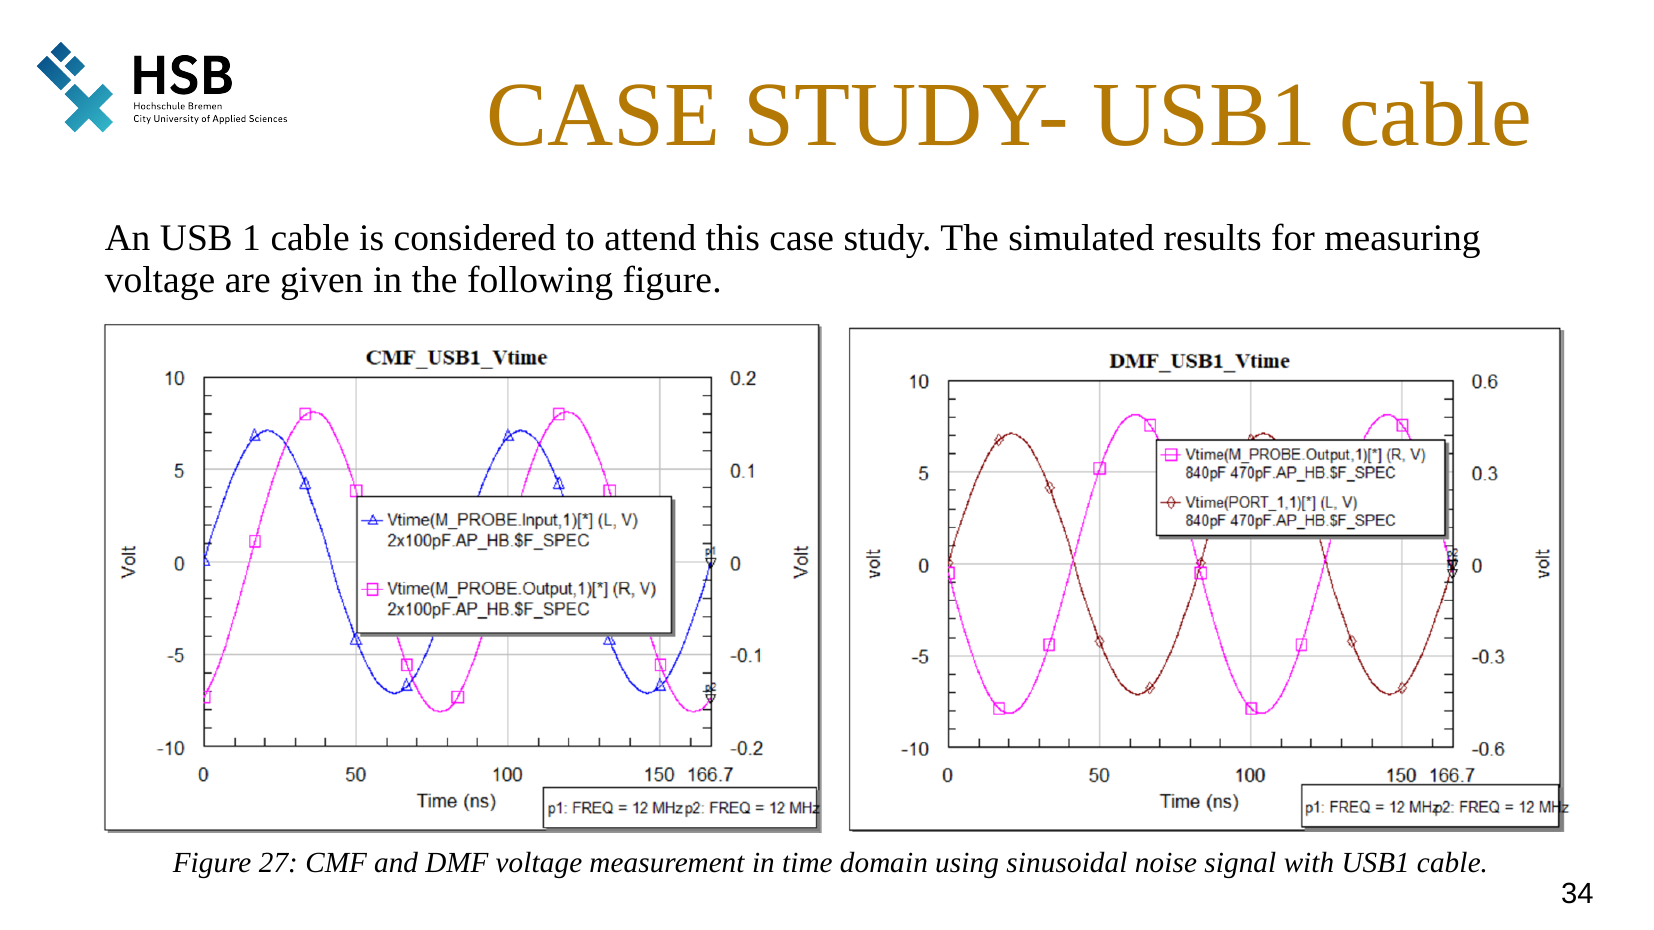

# CASE STUDY- USB1 cable
An USB 1 cable is considered to attend this case study. The simulated results for measuring voltage are given in the following figure.
Figure 27: CMF and DMF voltage measurement in time domain using sinusoidal noise signal with USB1 cable.